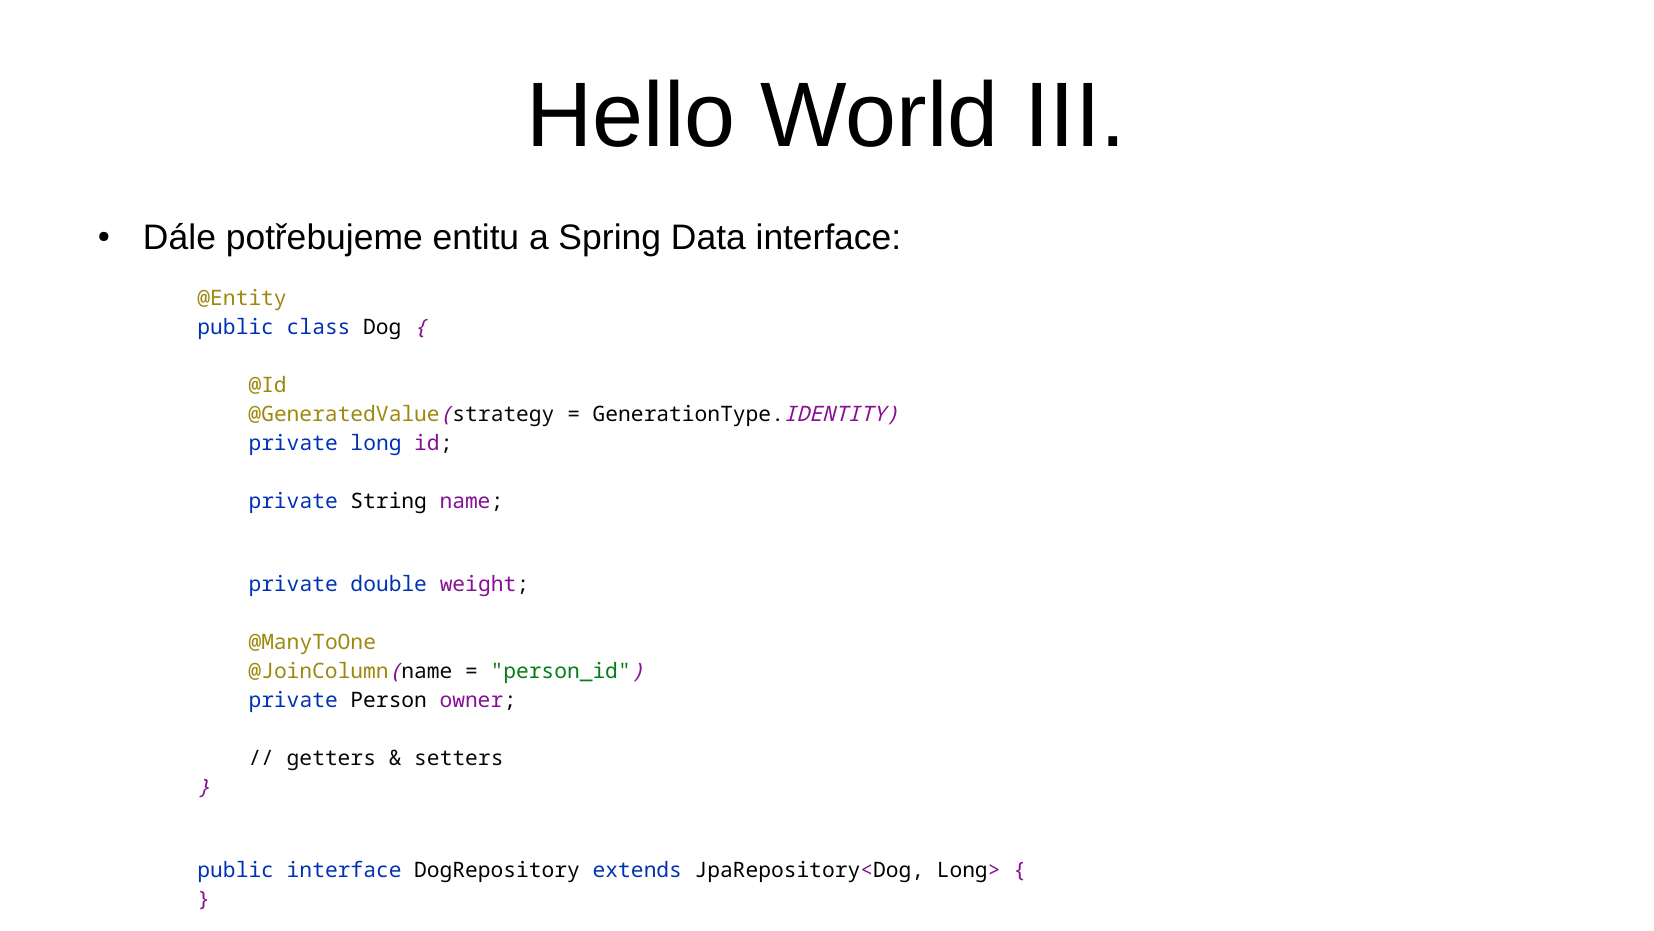

# Hello World III.
Dále potřebujeme entitu a Spring Data interface:
 @Entity
 public class Dog {
 @Id
 @GeneratedValue(strategy = GenerationType.IDENTITY)
 private long id;
 private String name;
 private double weight;
 @ManyToOne
 @JoinColumn(name = "person_id")
 private Person owner;
 // getters & setters
 }
 public interface DogRepository extends JpaRepository<Dog, Long> {
 }